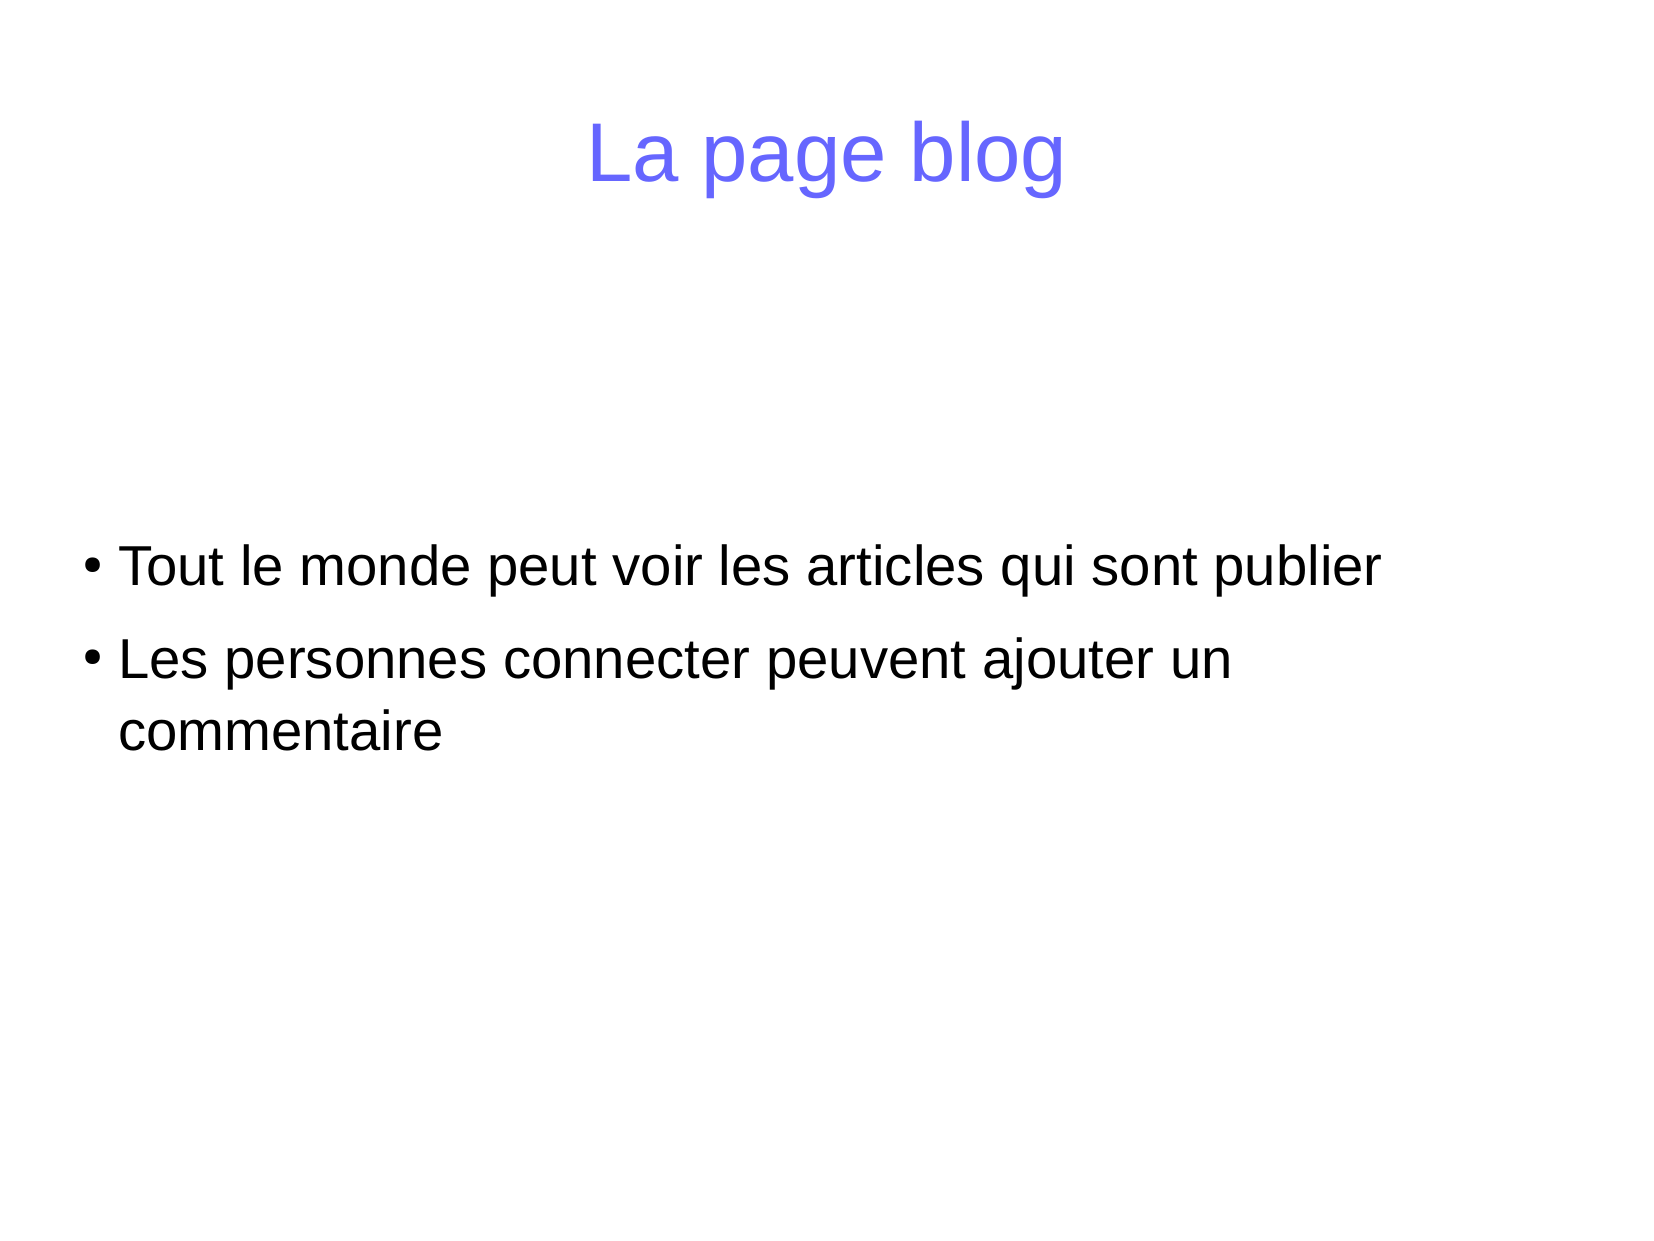

# La page blog
Tout le monde peut voir les articles qui sont publier
Les personnes connecter peuvent ajouter un commentaire